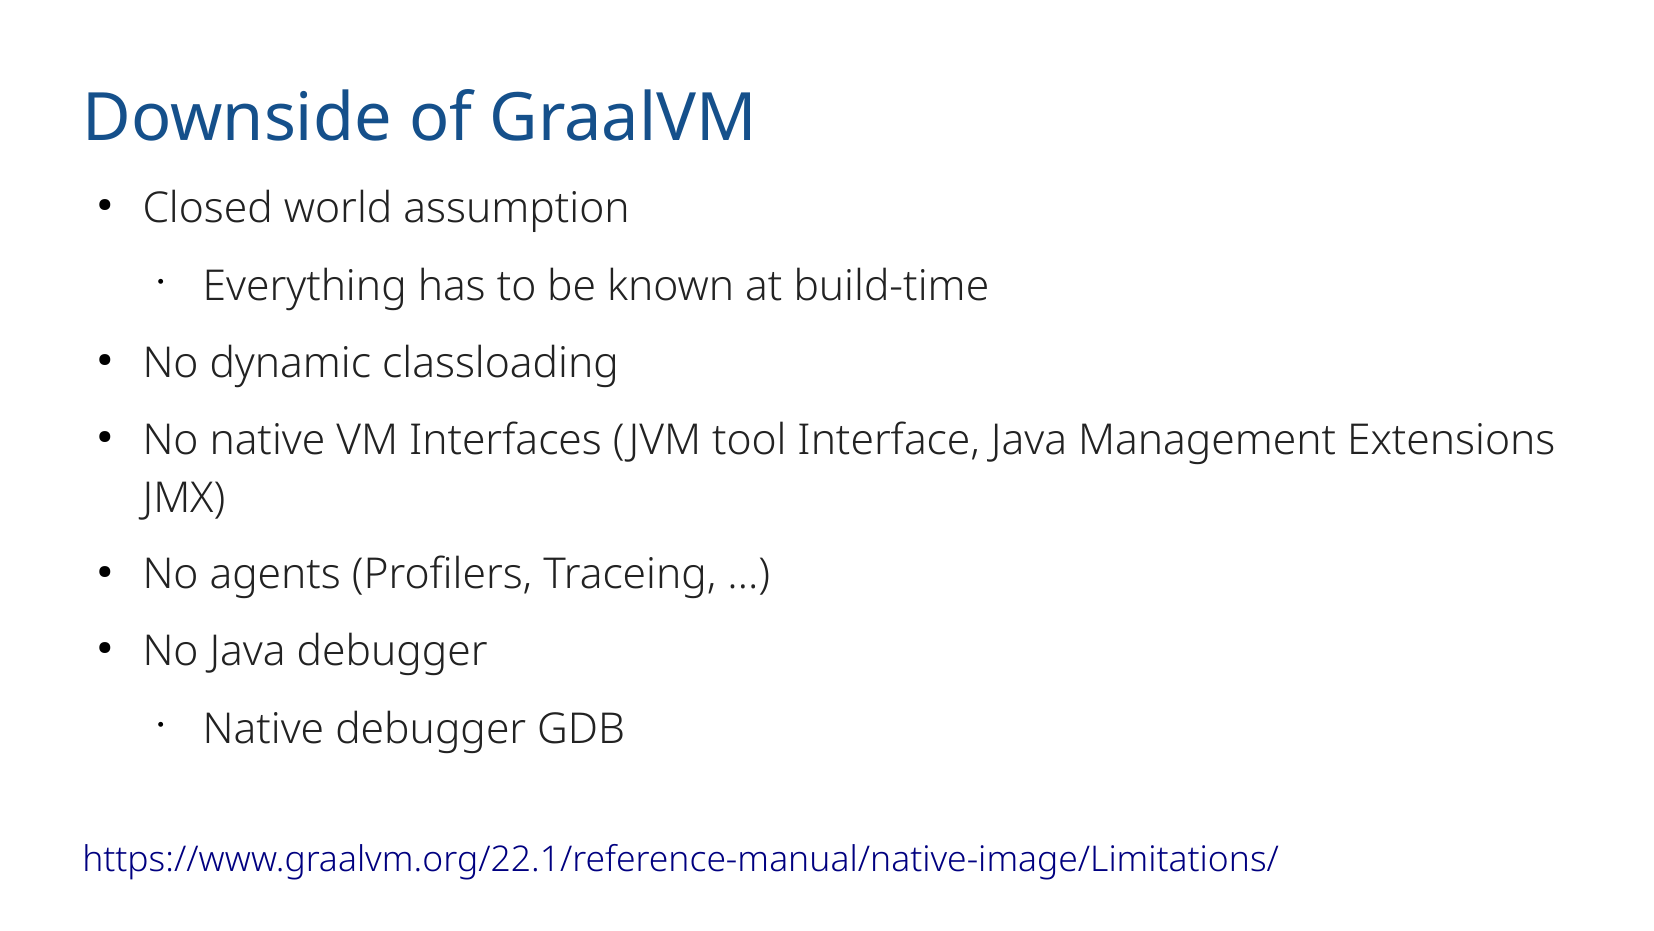

# Downside of GraalVM
Closed world assumption
Everything has to be known at build-time
No dynamic classloading
No native VM Interfaces (JVM tool Interface, Java Management Extensions JMX)
No agents (Profilers, Traceing, …)
No Java debugger
Native debugger GDB
https://www.graalvm.org/22.1/reference-manual/native-image/Limitations/